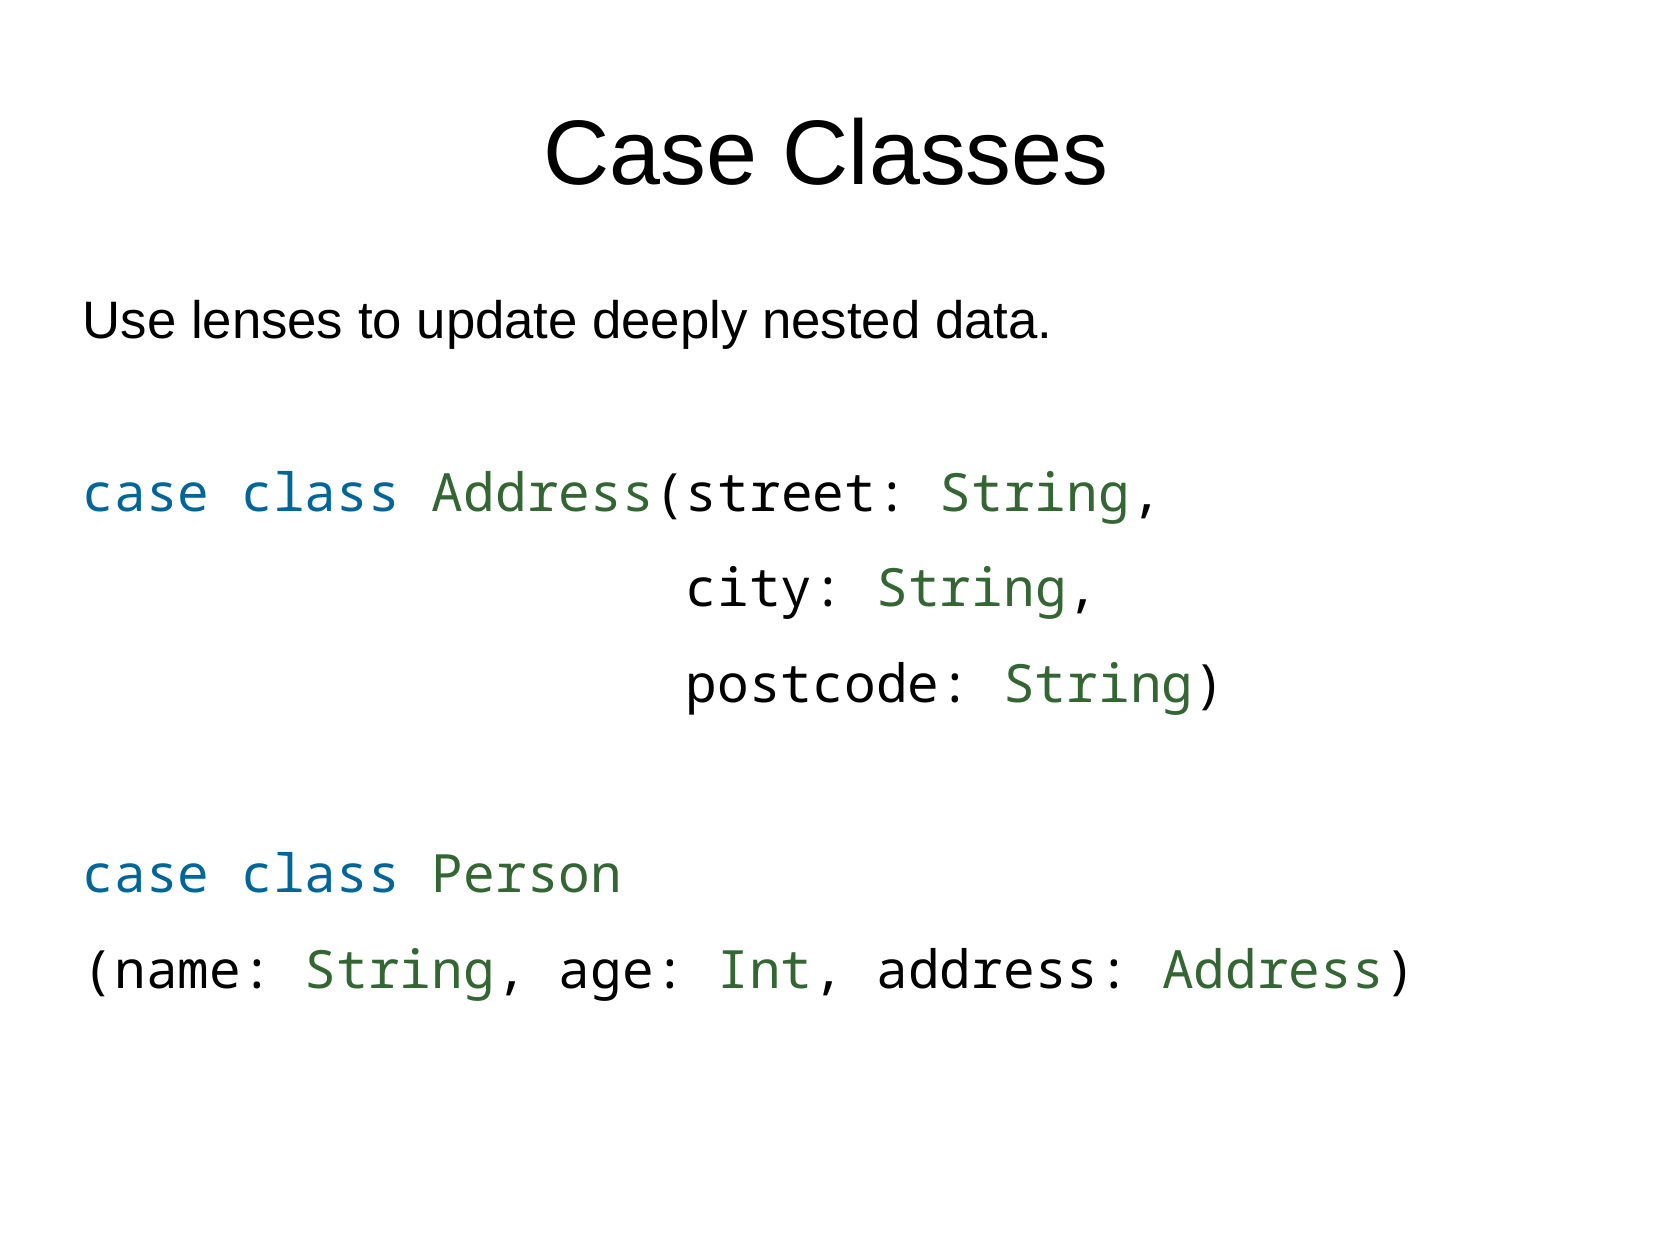

# Case Classes
Use lenses to update deeply nested data.
case class Address(street: String,
 city: String,
 postcode: String)
case class Person
(name: String, age: Int, address: Address)